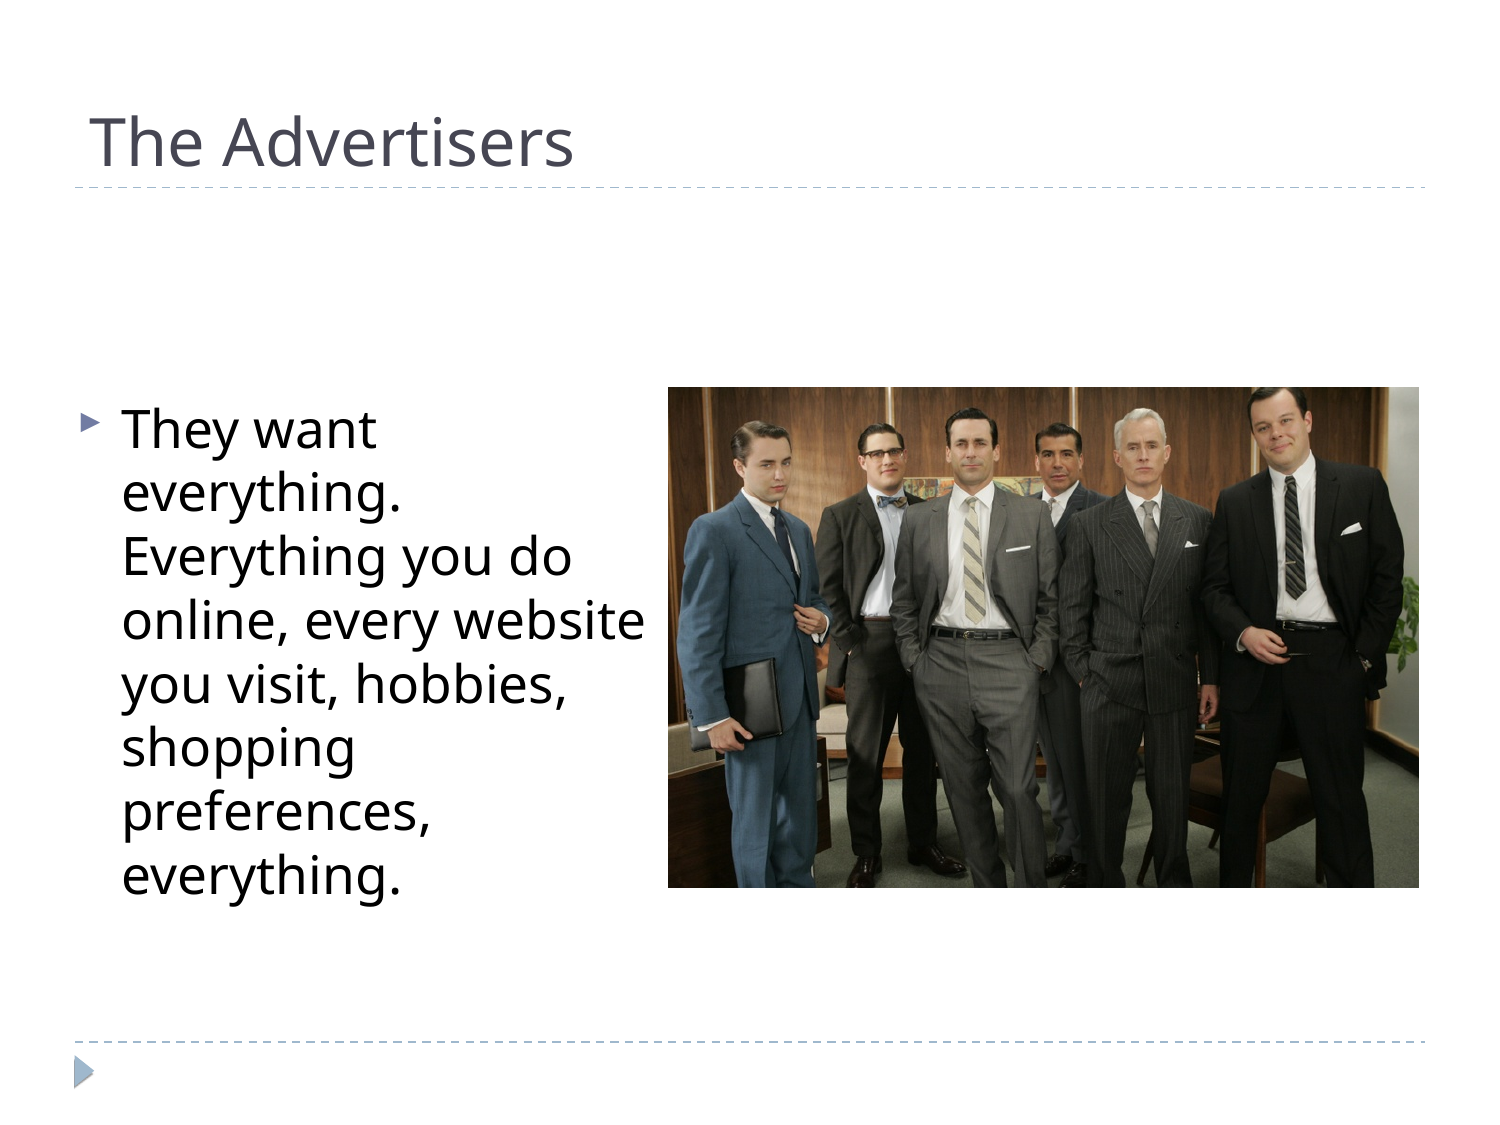

# The Advertisers
They want everything. Everything you do online, every website you visit, hobbies, shopping preferences, everything.